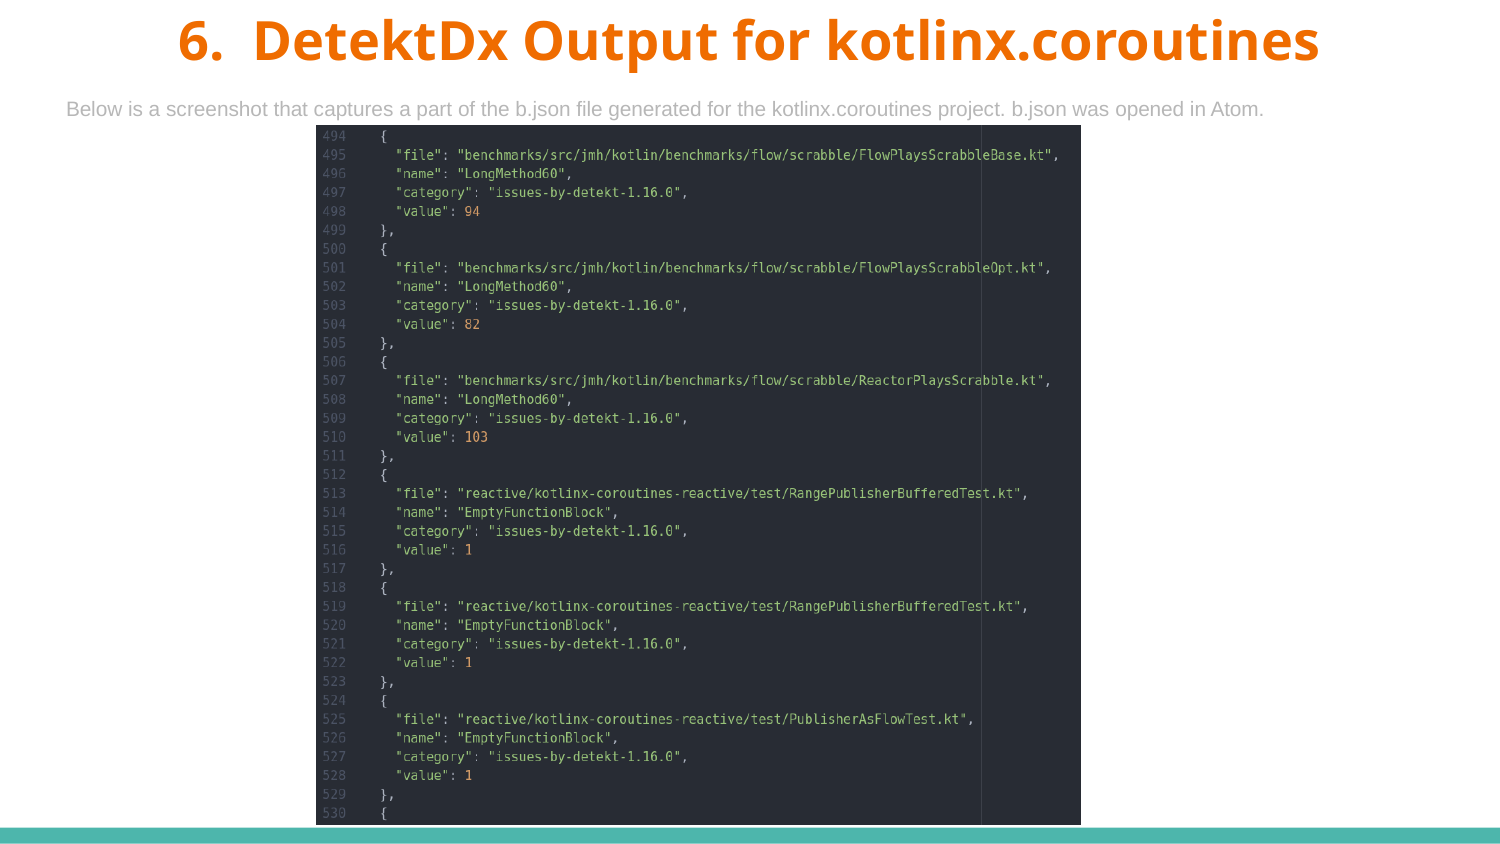

# 6. DetektDx Output for kotlinx.coroutines
Below is a screenshot that captures a part of the b.json file generated for the kotlinx.coroutines project. b.json was opened in Atom.